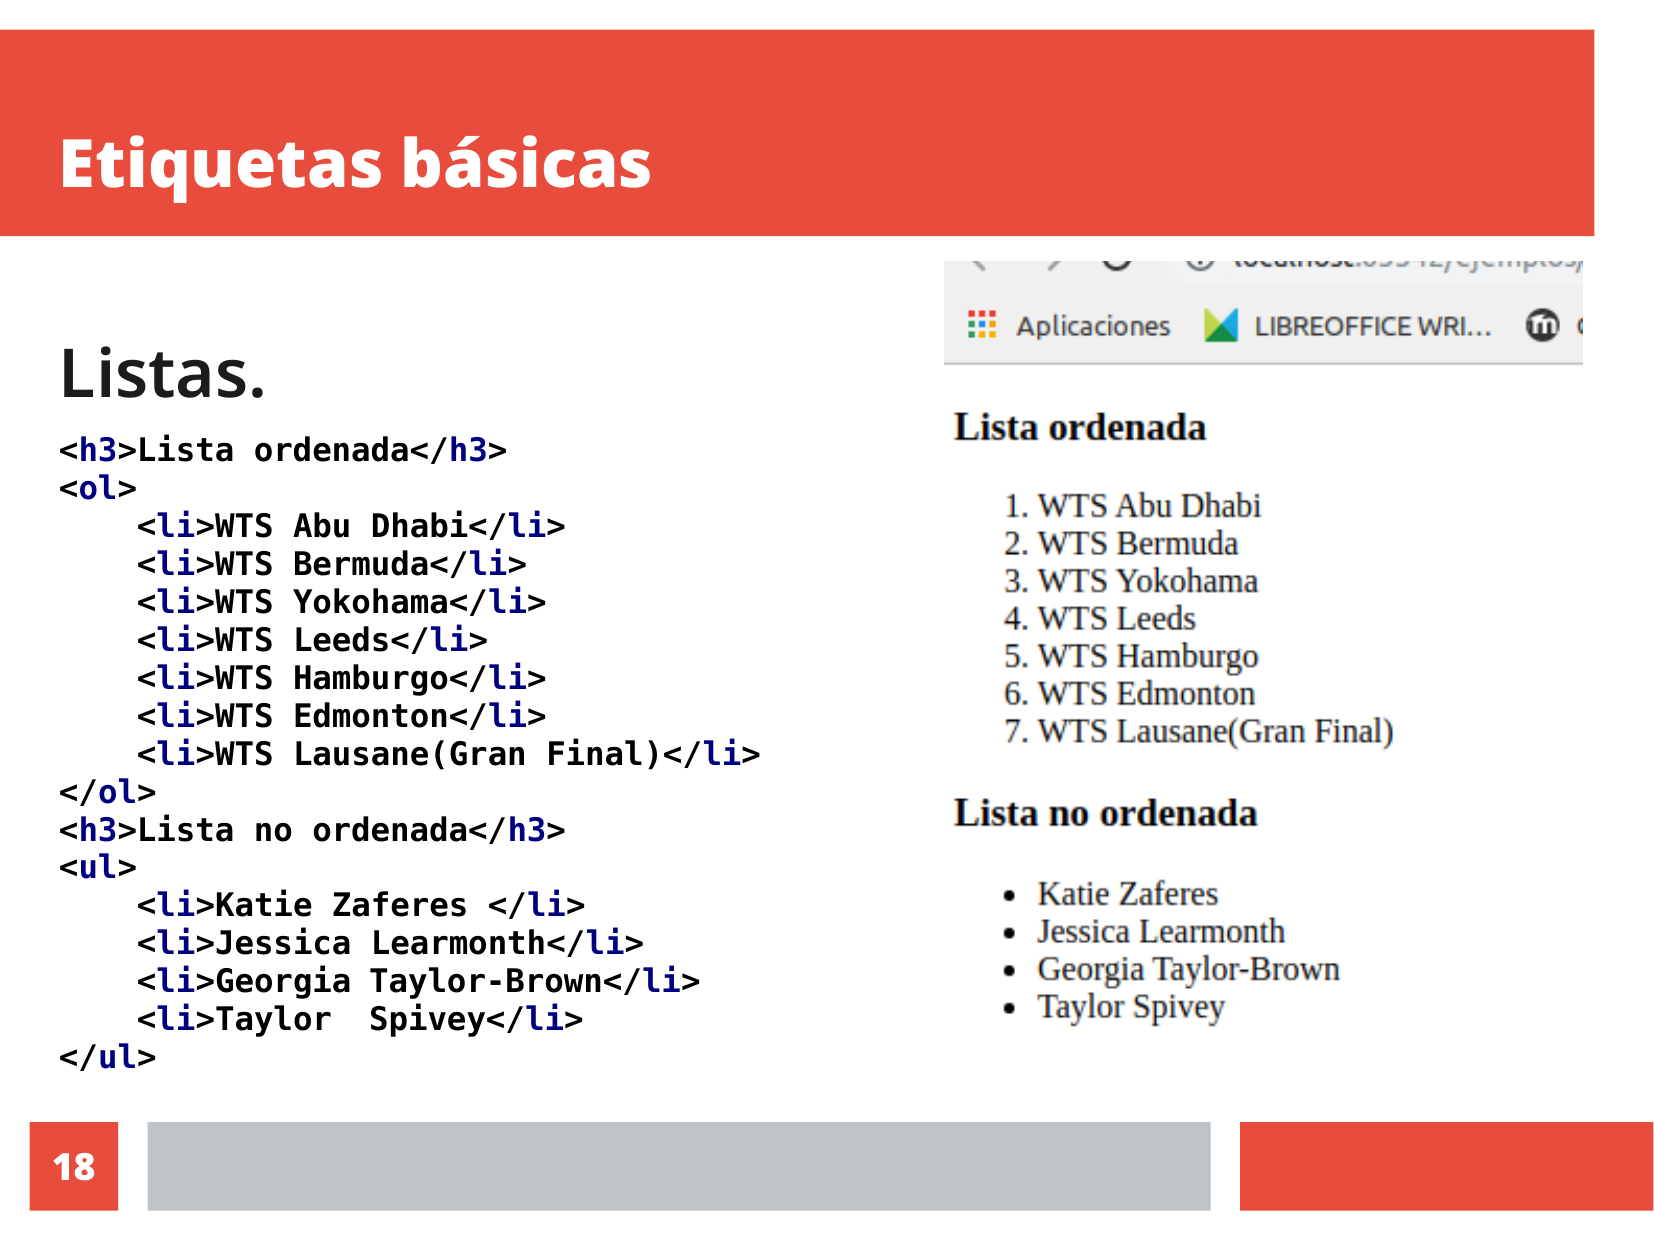

# Etiquetas básicas
Listas.
<h3>Lista ordenada</h3>
<ol>
 <li>WTS Abu Dhabi</li>
 <li>WTS Bermuda</li>
 <li>WTS Yokohama</li>
 <li>WTS Leeds</li>
 <li>WTS Hamburgo</li>
 <li>WTS Edmonton</li>
 <li>WTS Lausane(Gran Final)</li>
</ol>
<h3>Lista no ordenada</h3>
<ul>
 <li>Katie Zaferes </li>
 <li>Jessica Learmonth</li>
 <li>Georgia	Taylor-Brown</li>
 <li>Taylor	Spivey</li>
</ul>
18